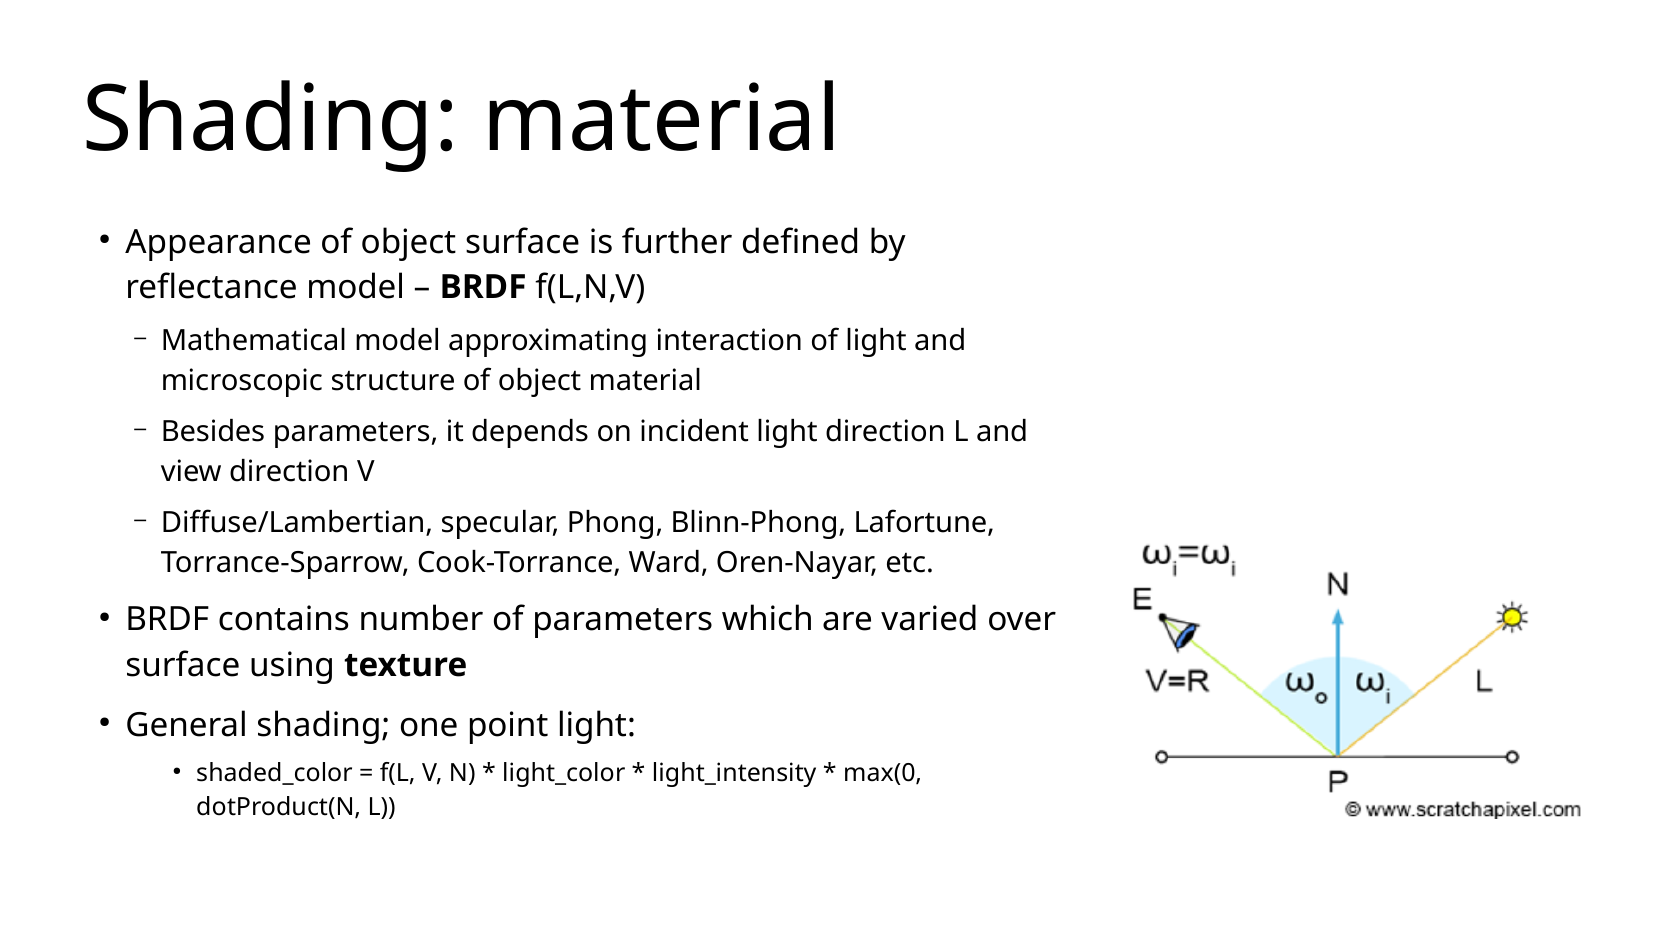

# Shading: material
Appearance of object surface is further defined by reflectance model – BRDF f(L,N,V)
Mathematical model approximating interaction of light and microscopic structure of object material
Besides parameters, it depends on incident light direction L and view direction V
Diffuse/Lambertian, specular, Phong, Blinn-Phong, Lafortune, Torrance-Sparrow, Cook-Torrance, Ward, Oren-Nayar, etc.
BRDF contains number of parameters which are varied over surface using texture
General shading; one point light:
shaded_color = f(L, V, N) * light_color * light_intensity * max(0, dotProduct(N, L))